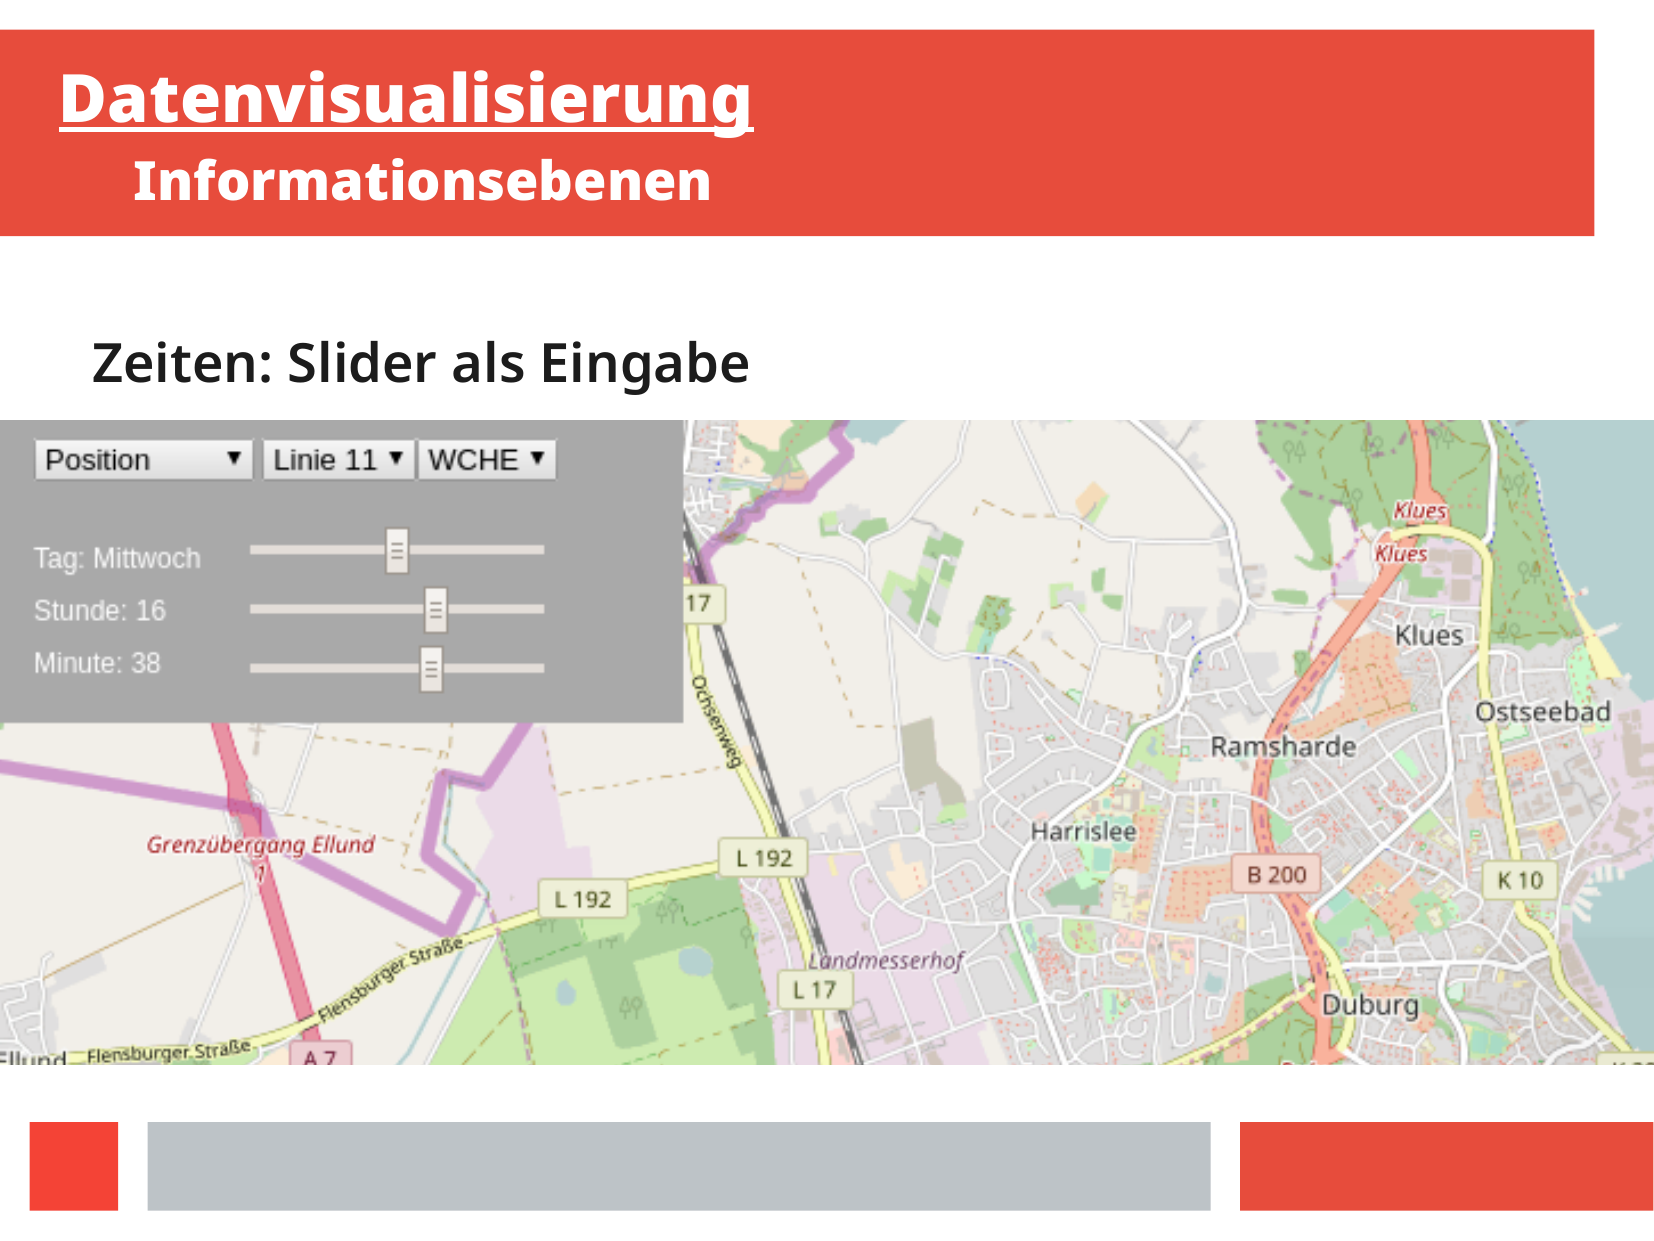

# Datenvisualisierung Informationsebenen
 Zeiten: Slider als Eingabe